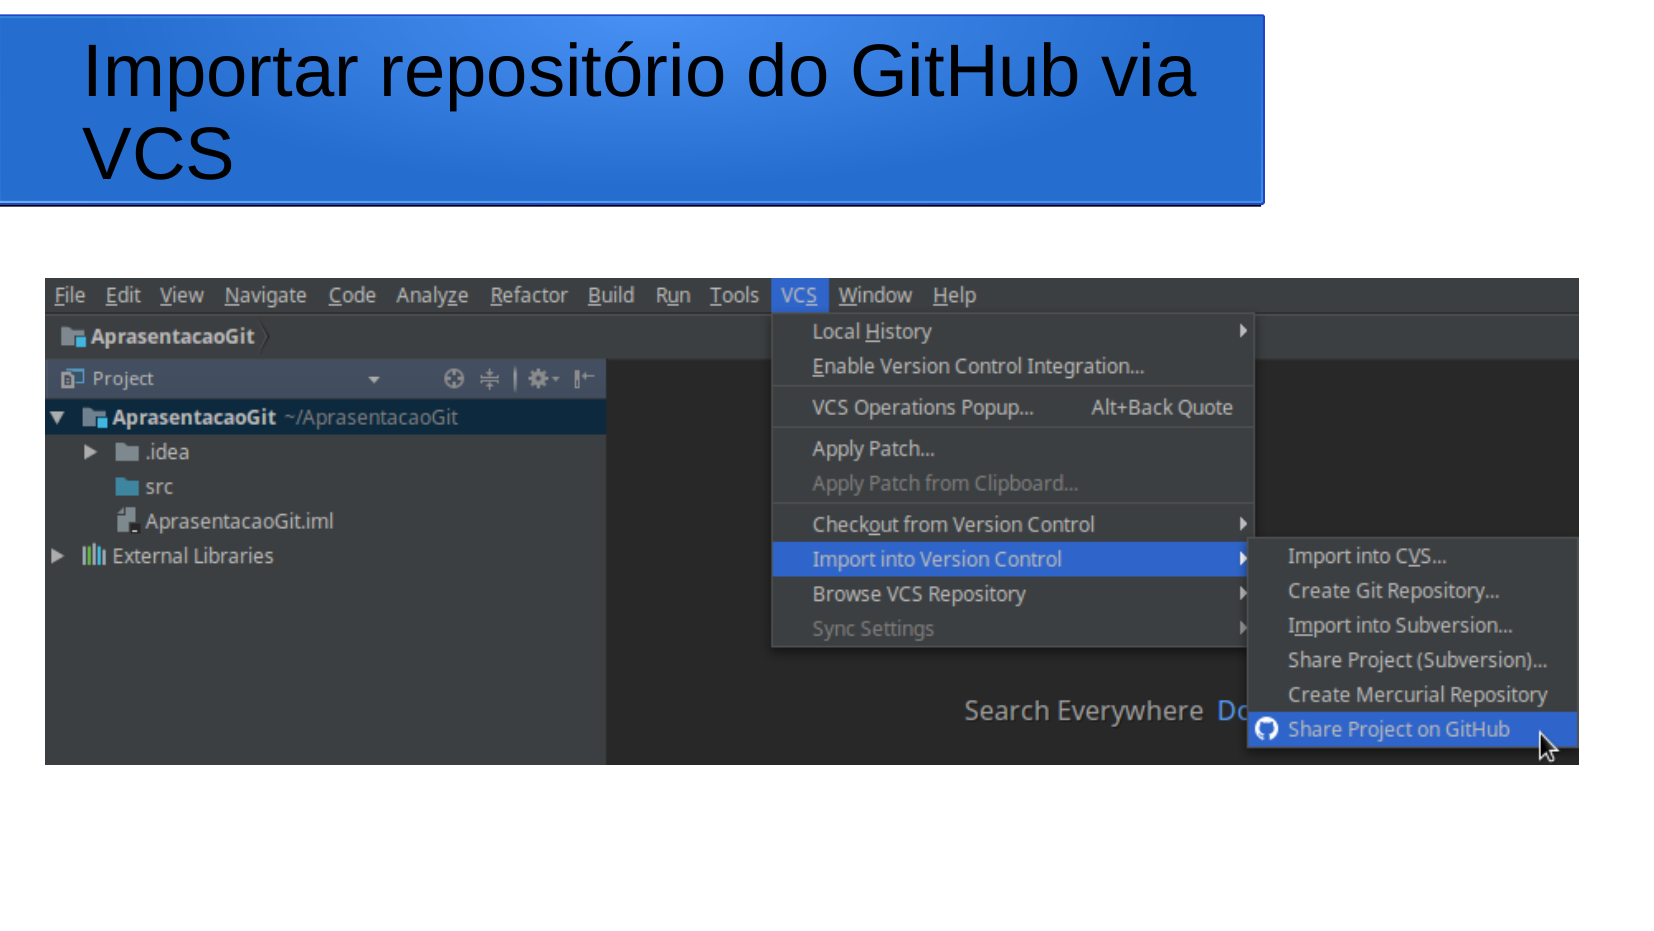

# Importar repositório do GitHub via VCS